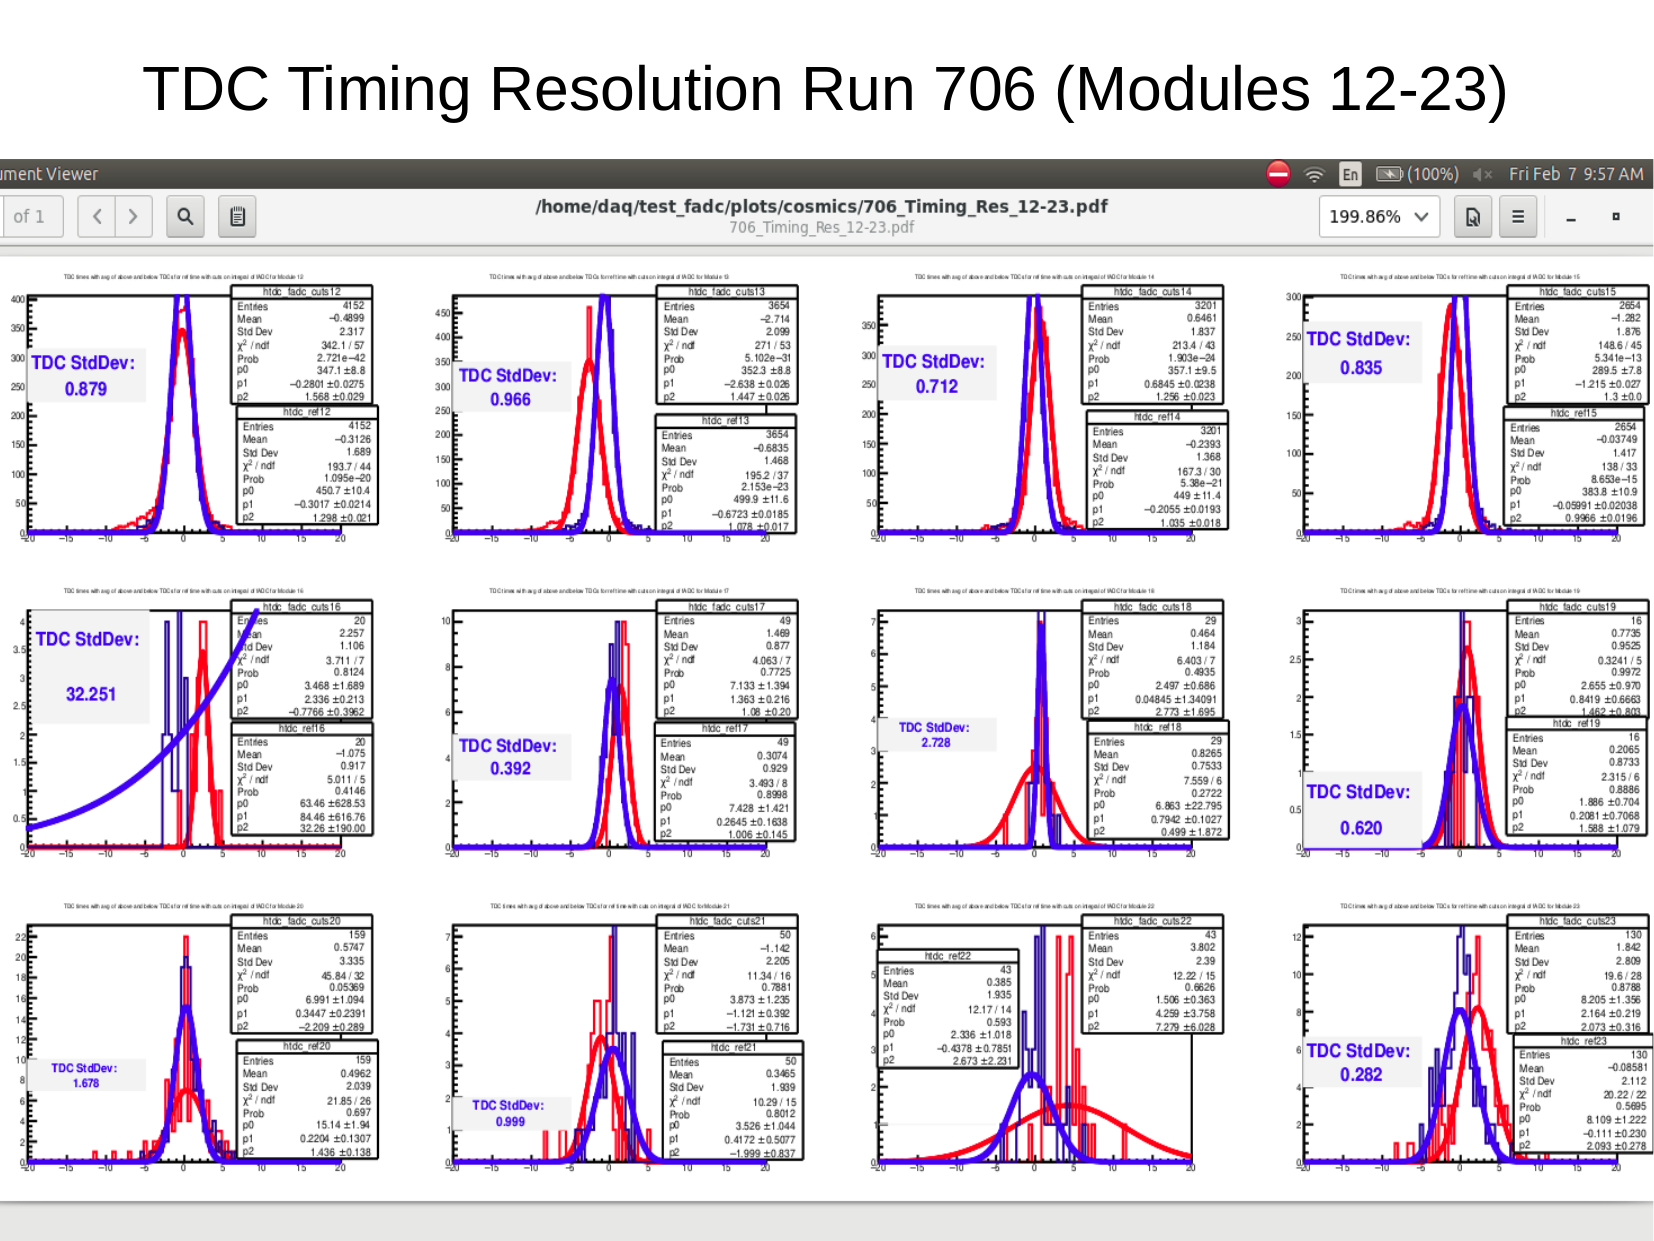

# TDC Timing Resolution Run 706 (Modules 12-23)